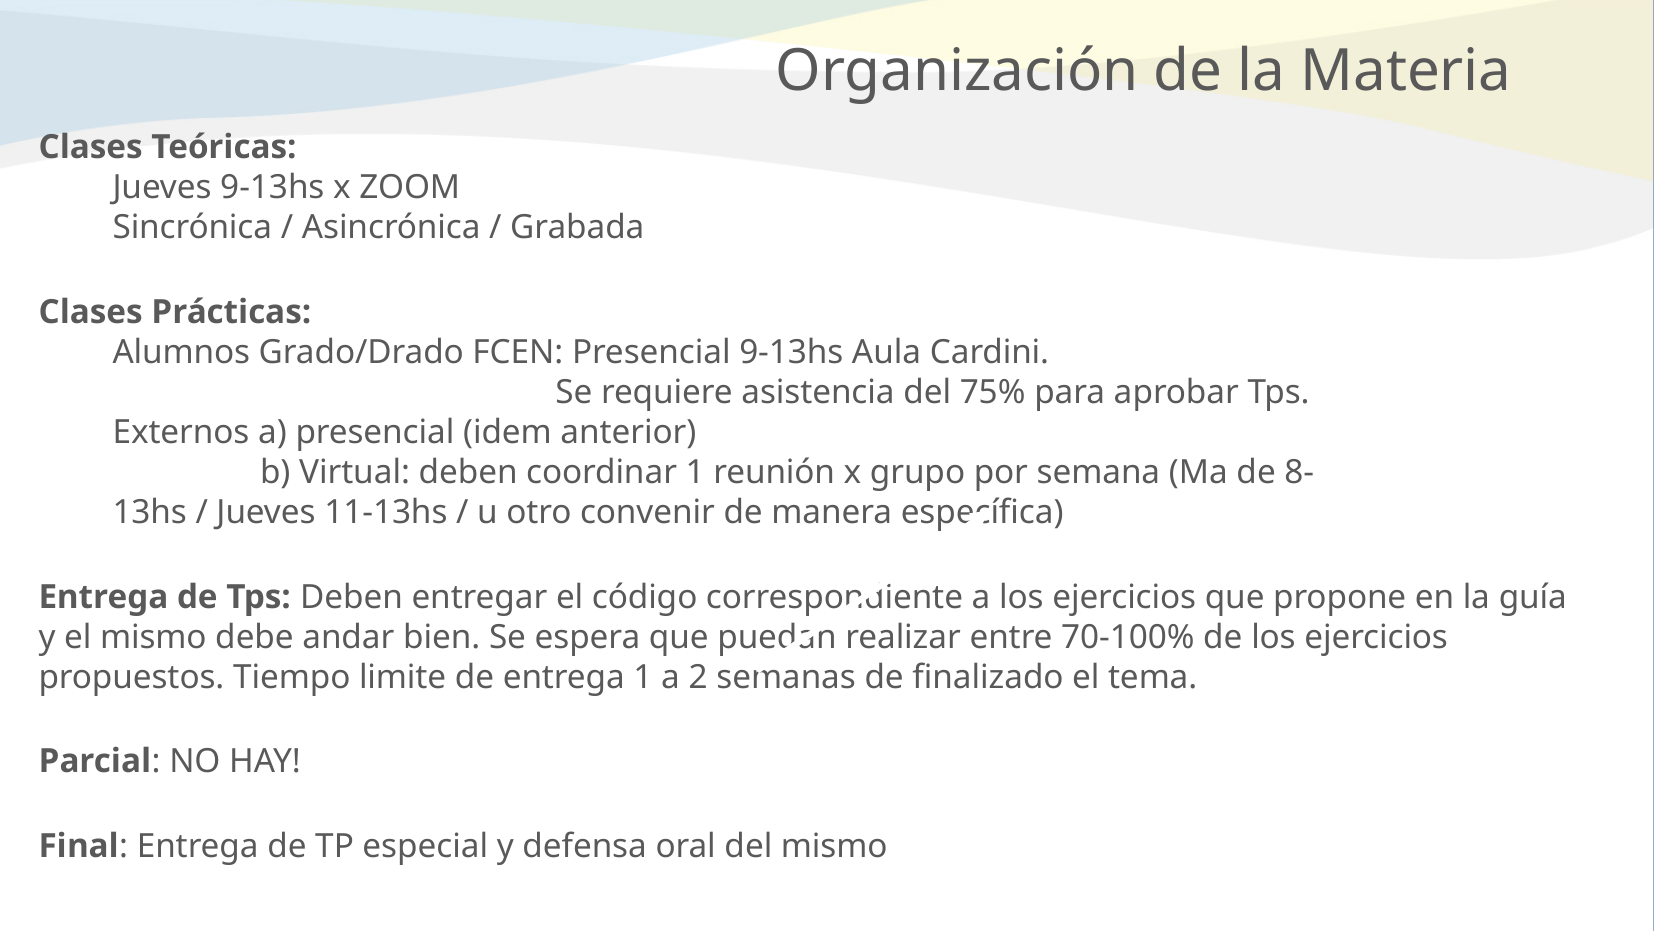

Organización de la Materia
Clases Teóricas:
	Jueves 9-13hs x ZOOM
	Sincrónica / Asincrónica / Grabada
Clases Prácticas:
	Alumnos Grado/Drado FCEN: Presencial 9-13hs Aula Cardini.
							Se requiere asistencia del 75% para aprobar Tps.
	Externos a) presencial (idem anterior)
			b) Virtual: deben coordinar 1 reunión x grupo por semana (Ma de 8-				13hs / Jueves 11-13hs / u otro convenir de manera específica)
Entrega de Tps: Deben entregar el código correspondiente a los ejercicios que propone en la guía y el mismo debe andar bien. Se espera que puedan realizar entre 70-100% de los ejercicios propuestos. Tiempo limite de entrega 1 a 2 semanas de finalizado el tema.
Parcial: NO HAY!
Final: Entrega de TP especial y defensa oral del mismo